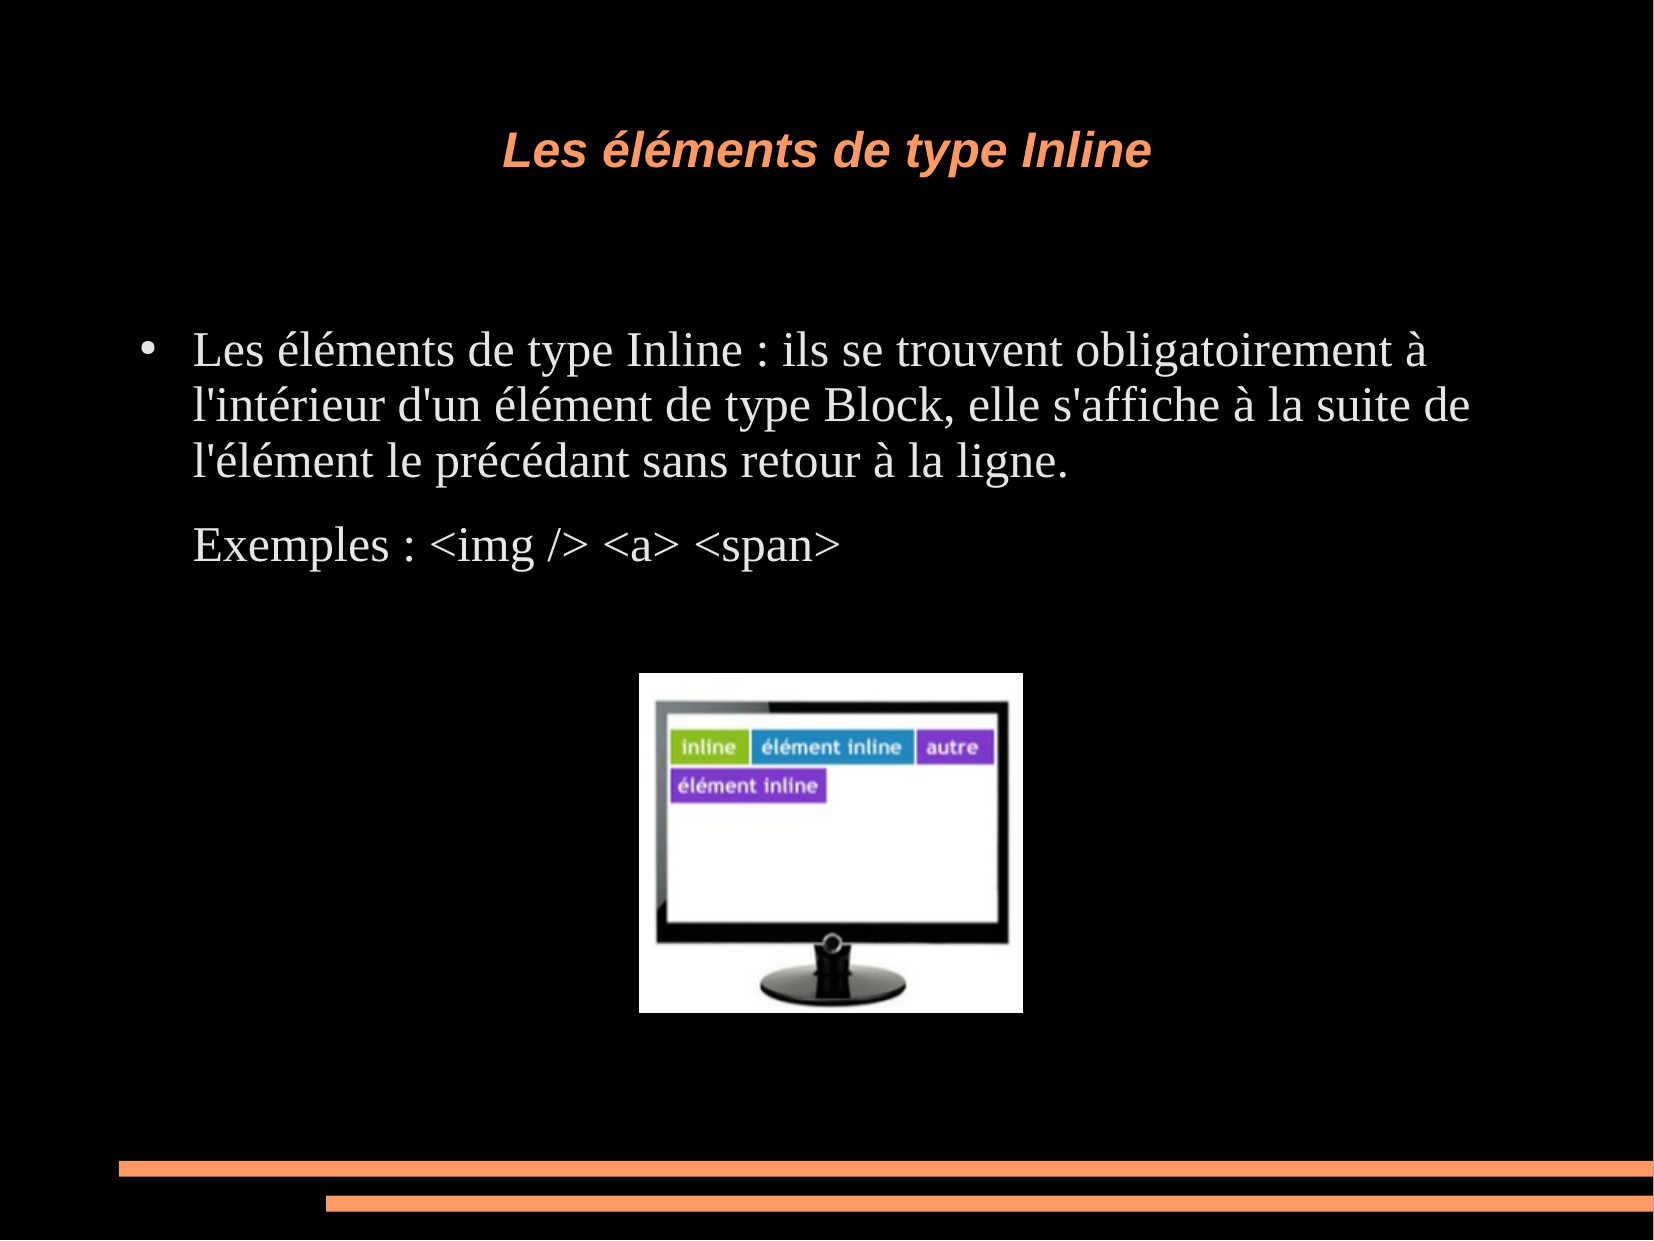

# Les éléments de type Inline
Les éléments de type Inline : ils se trouvent obligatoirement à l'intérieur d'un élément de type Block, elle s'affiche à la suite de l'élément le précédant sans retour à la ligne.
Exemples : <img /> <a> <span>